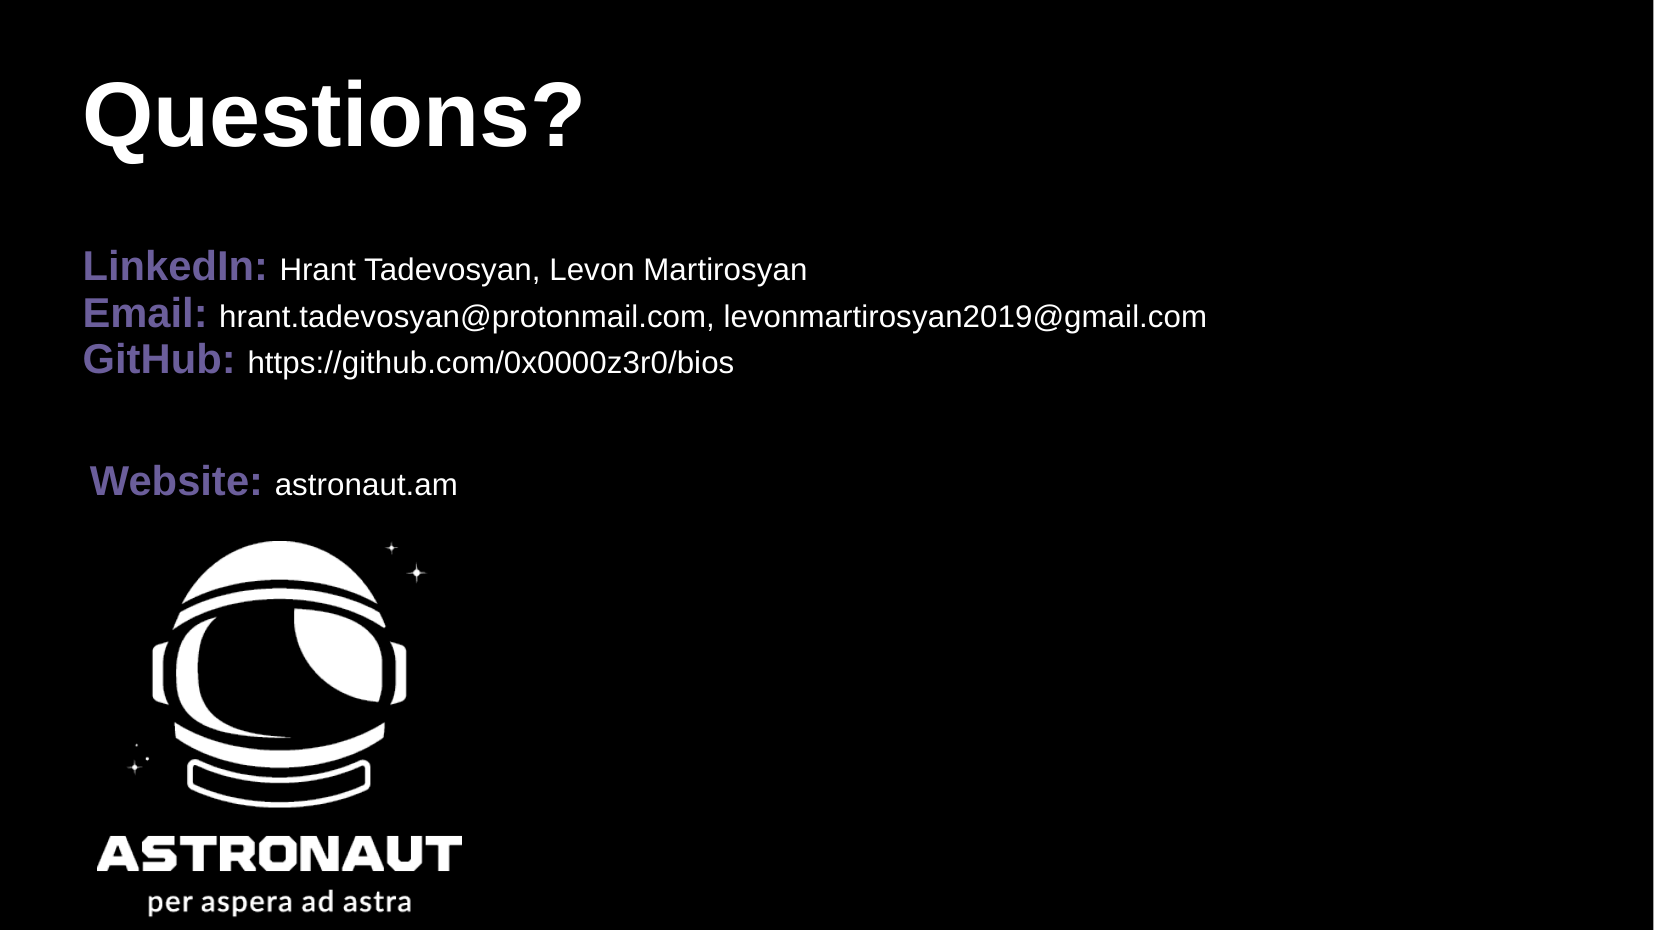

# Questions?
LinkedIn: Hrant Tadevosyan, Levon Martirosyan
Email: hrant.tadevosyan@protonmail.com, levonmartirosyan2019@gmail.com
GitHub: https://github.com/0x0000z3r0/bios
Website: astronaut.am